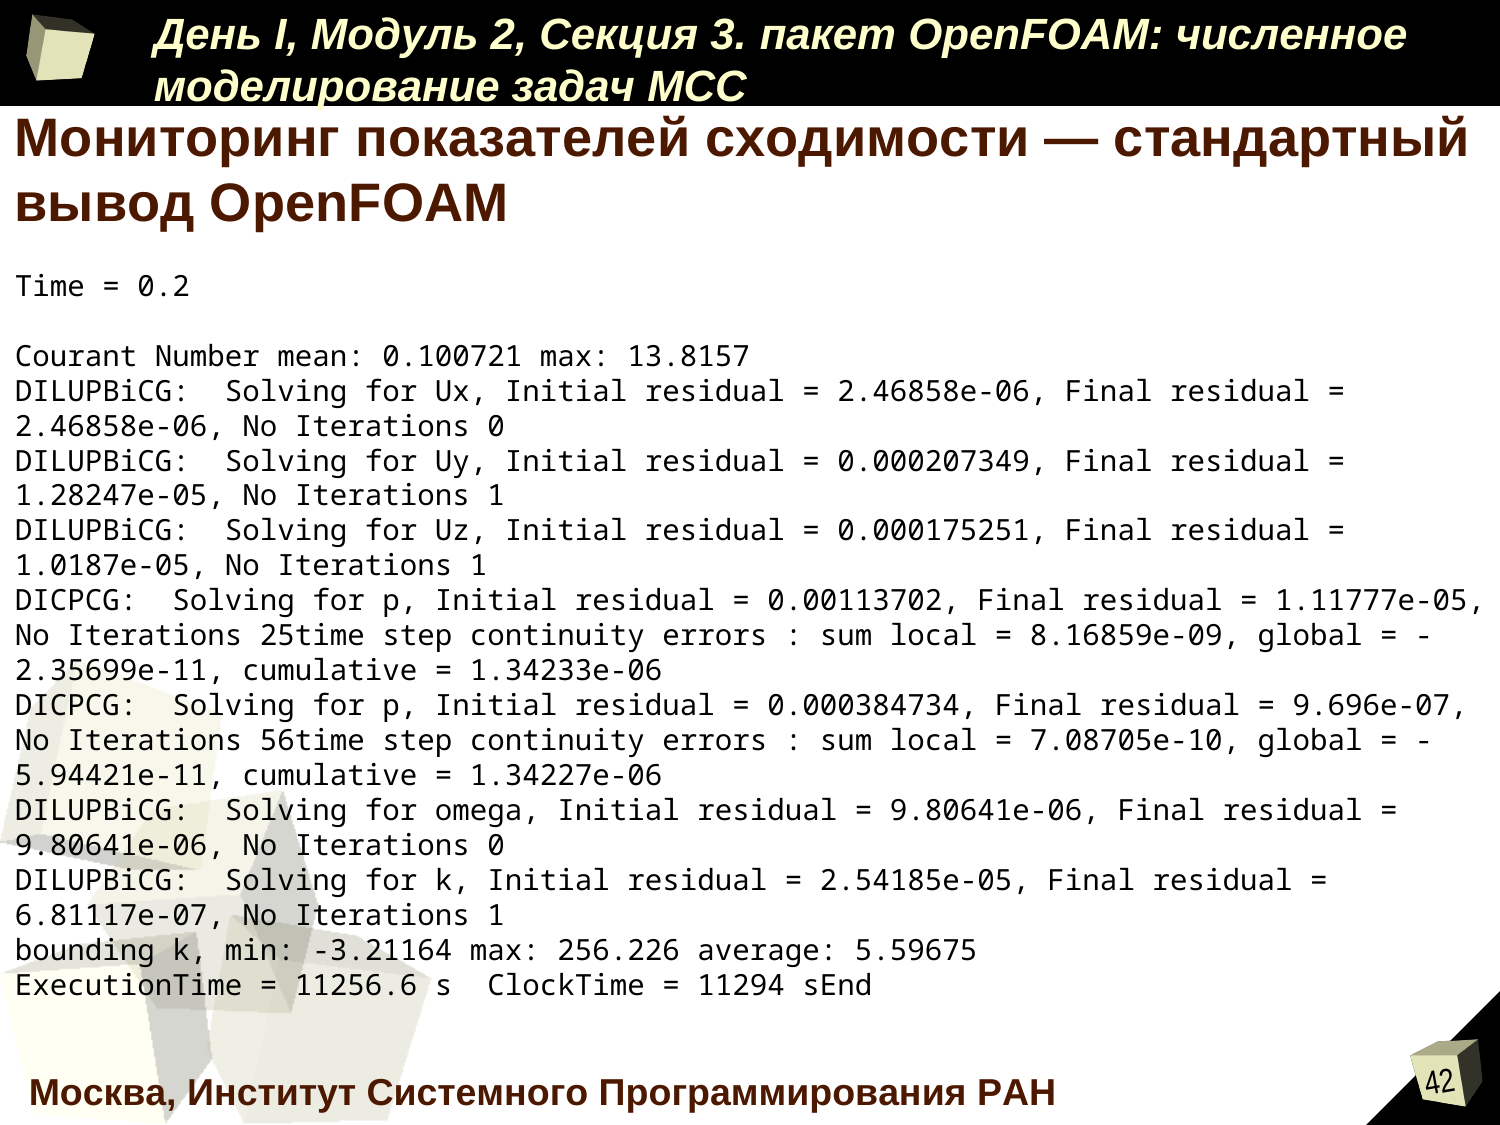

Мониторинг показателей сходимости — стандартный вывод OpenFOAM
Time = 0.2
Courant Number mean: 0.100721 max: 13.8157
DILUPBiCG: Solving for Ux, Initial residual = 2.46858e-06, Final residual = 2.46858e-06, No Iterations 0
DILUPBiCG: Solving for Uy, Initial residual = 0.000207349, Final residual = 1.28247e-05, No Iterations 1
DILUPBiCG: Solving for Uz, Initial residual = 0.000175251, Final residual = 1.0187e-05, No Iterations 1
DICPCG: Solving for p, Initial residual = 0.00113702, Final residual = 1.11777e-05, No Iterations 25time step continuity errors : sum local = 8.16859e-09, global = -2.35699e-11, cumulative = 1.34233e-06
DICPCG: Solving for p, Initial residual = 0.000384734, Final residual = 9.696e-07, No Iterations 56time step continuity errors : sum local = 7.08705e-10, global = -5.94421e-11, cumulative = 1.34227e-06
DILUPBiCG: Solving for omega, Initial residual = 9.80641e-06, Final residual = 9.80641e-06, No Iterations 0
DILUPBiCG: Solving for k, Initial residual = 2.54185e-05, Final residual = 6.81117e-07, No Iterations 1
bounding k, min: -3.21164 max: 256.226 average: 5.59675
ExecutionTime = 11256.6 s ClockTime = 11294 sEnd